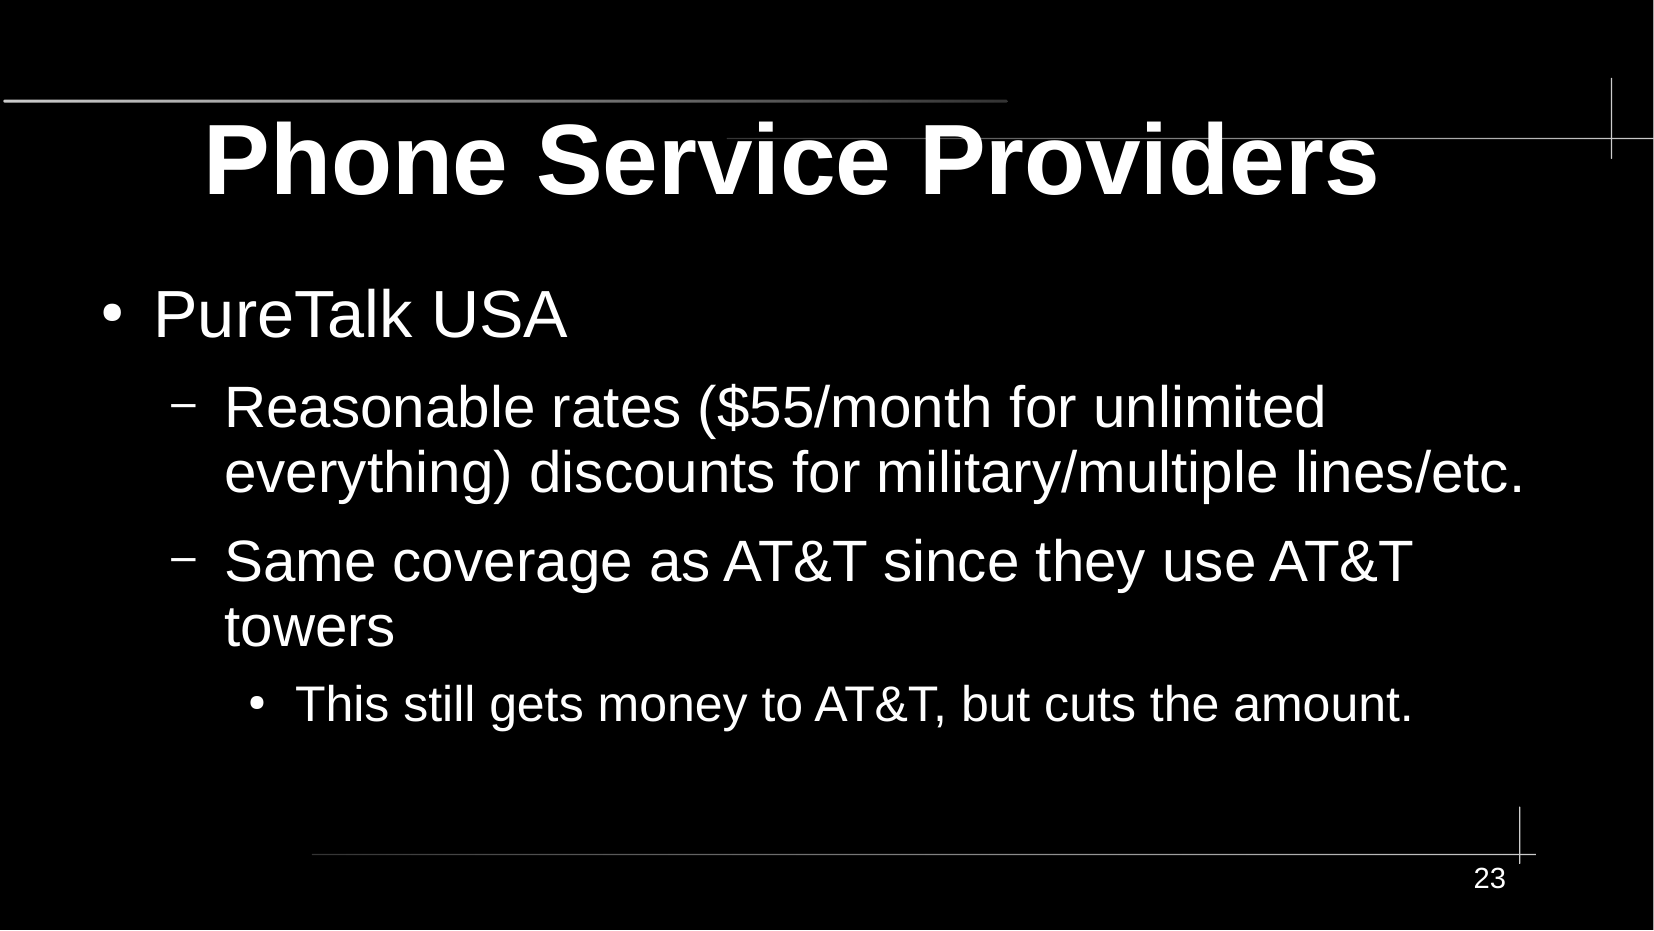

# Phone Service Providers
PureTalk USA
Reasonable rates ($55/month for unlimited everything) discounts for military/multiple lines/etc.
Same coverage as AT&T since they use AT&T towers
This still gets money to AT&T, but cuts the amount.
23